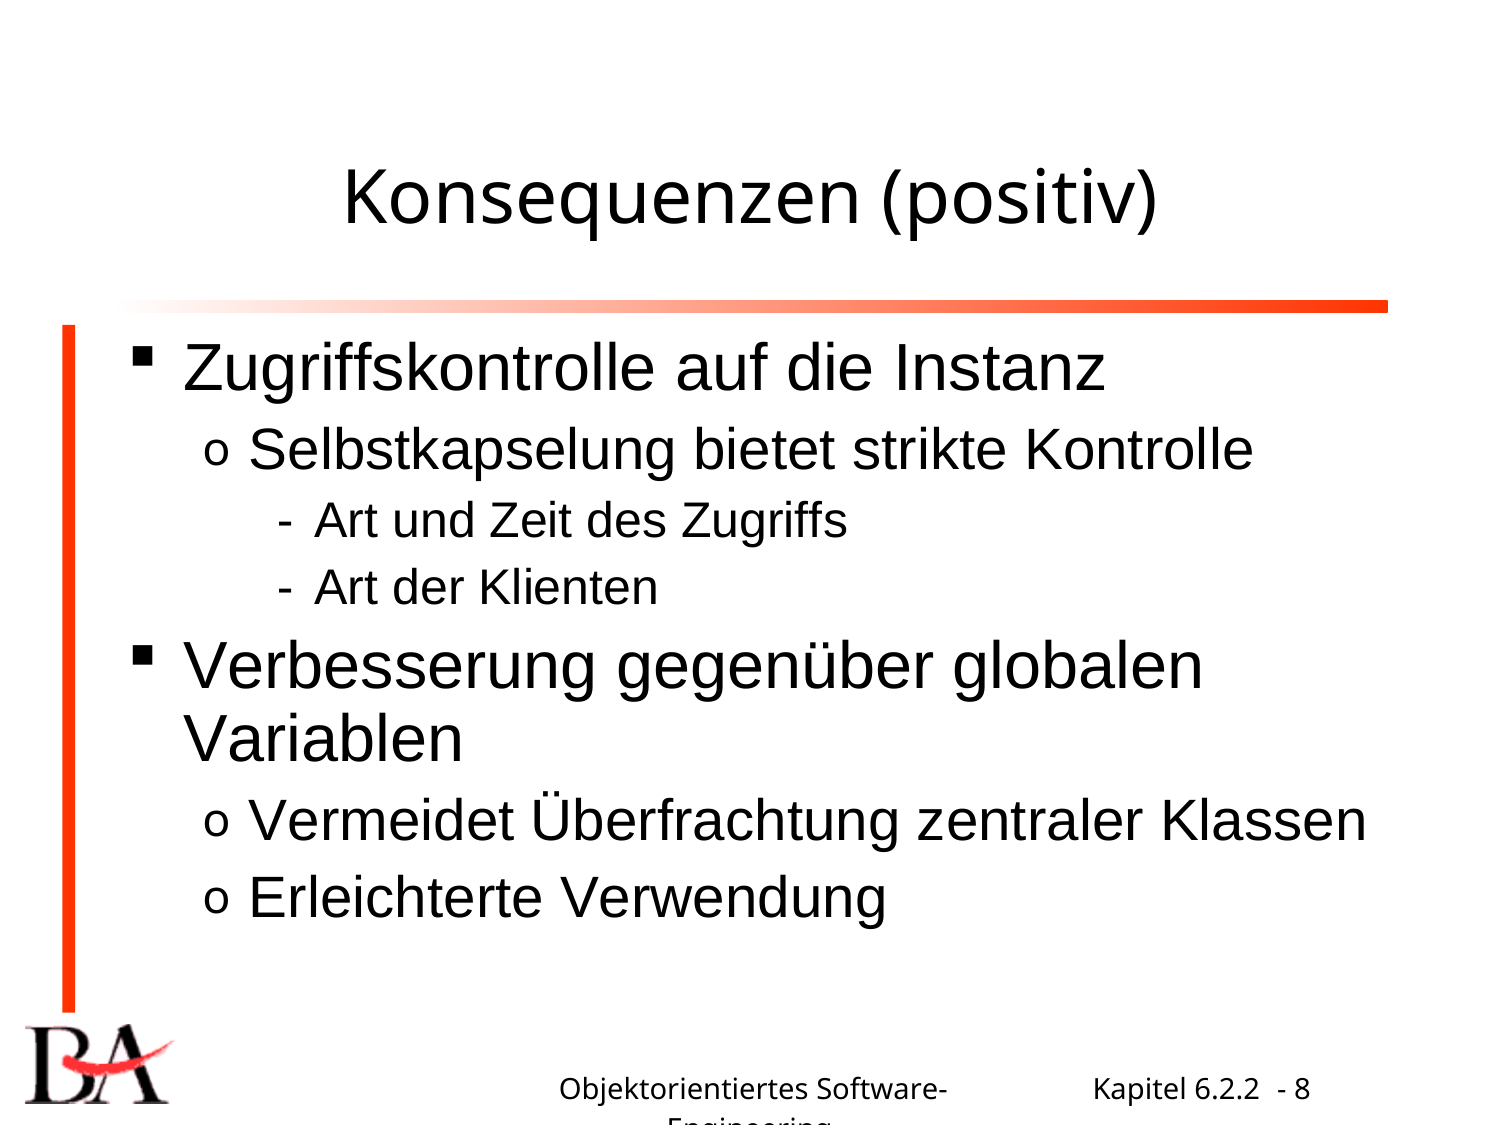

# Konsequenzen (positiv)
Zugriffskontrolle auf die Instanz
Selbstkapselung bietet strikte Kontrolle
Art und Zeit des Zugriffs
Art der Klienten
Verbesserung gegenüber globalen Variablen
Vermeidet Überfrachtung zentraler Klassen
Erleichterte Verwendung
8